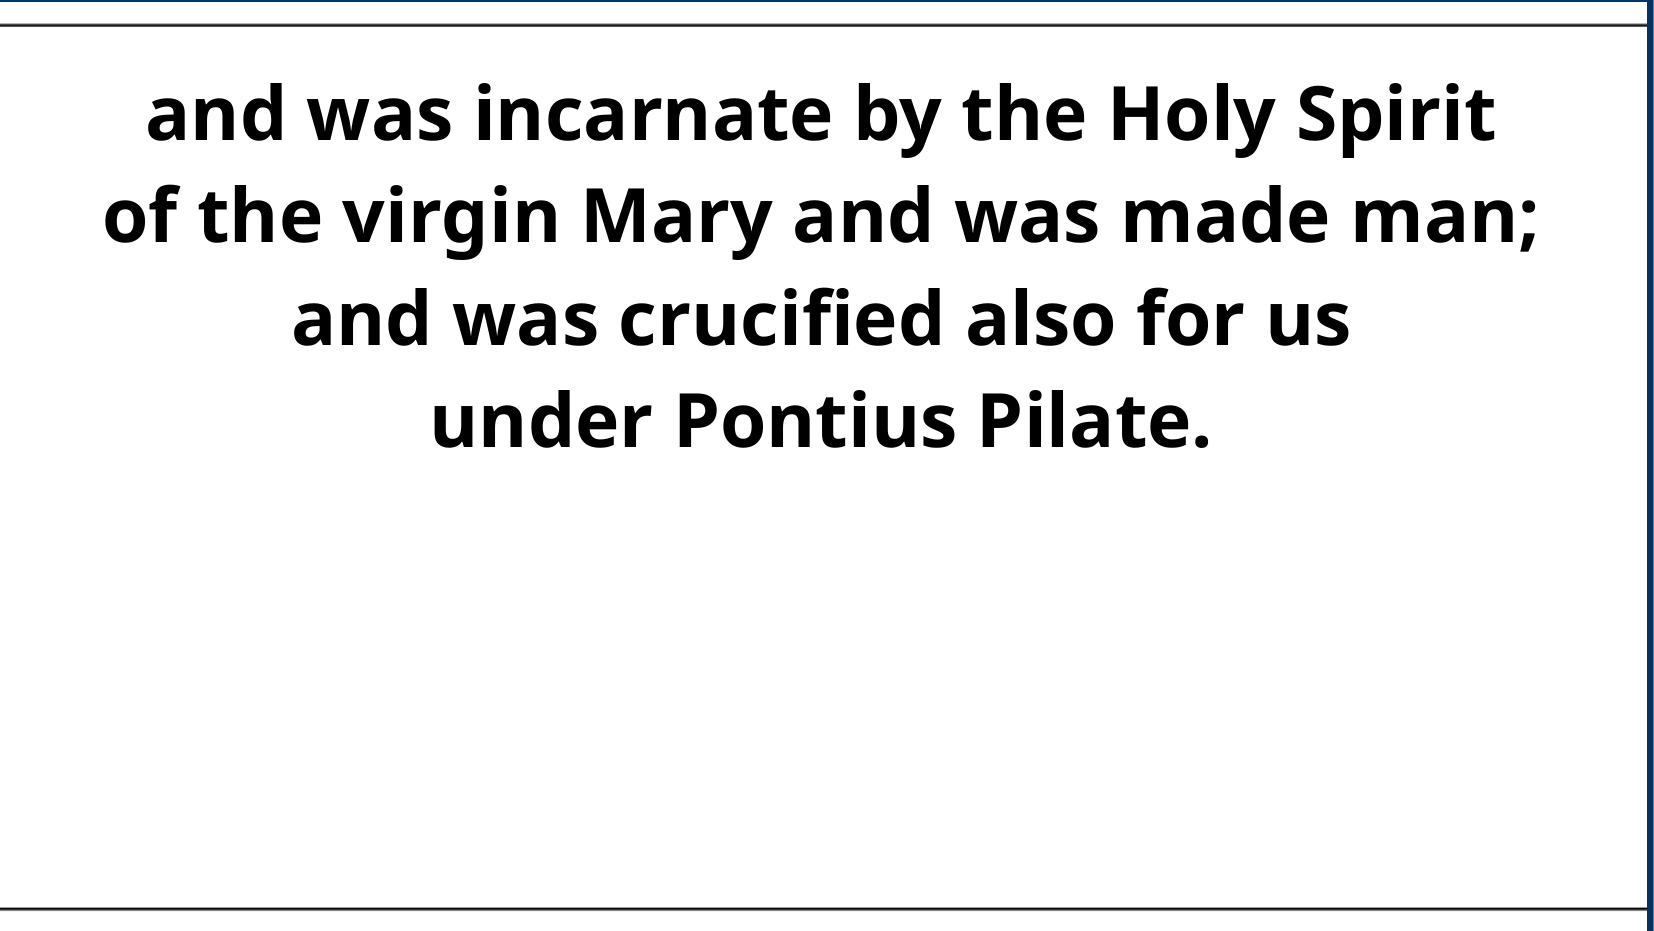

and was incarnate by the Holy Spirit
of the virgin Mary and was made man;
and was crucified also for us
under Pontius Pilate.